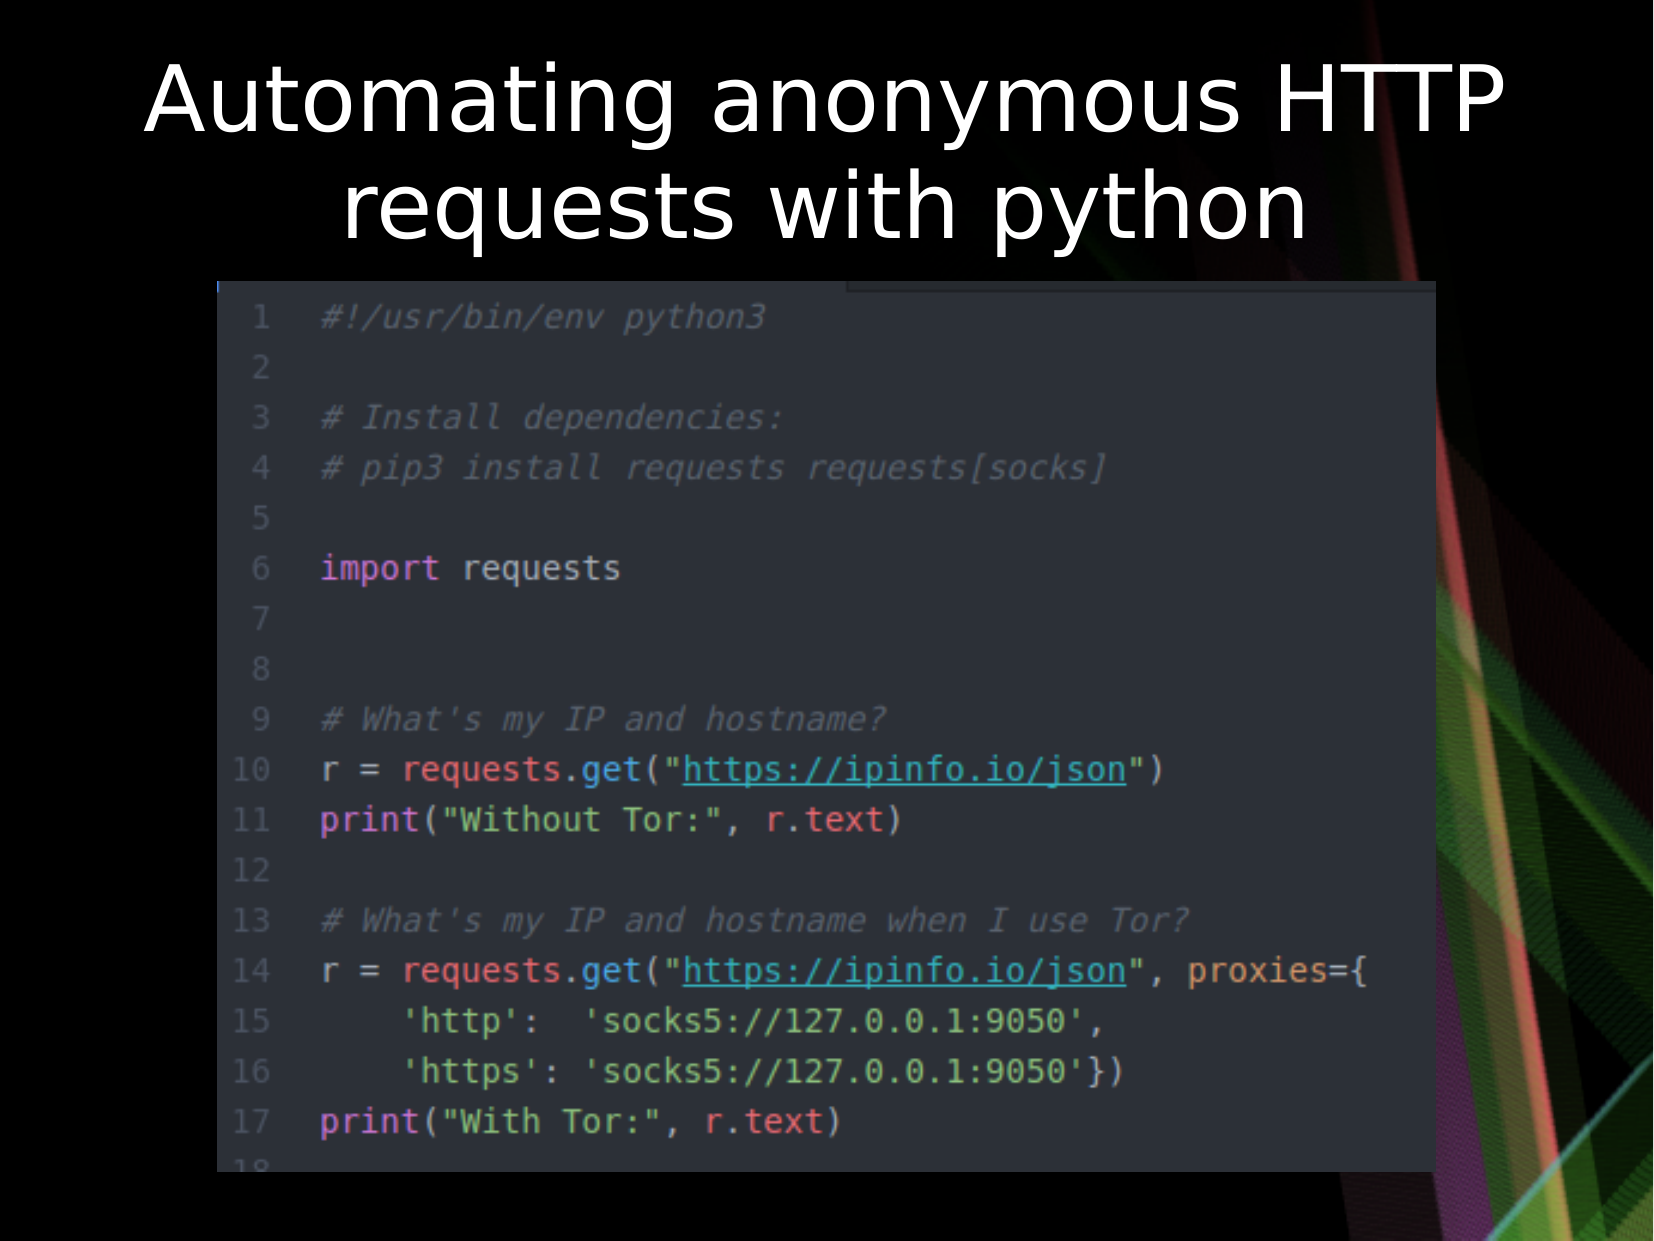

# Automating anonymous HTTP requests with python